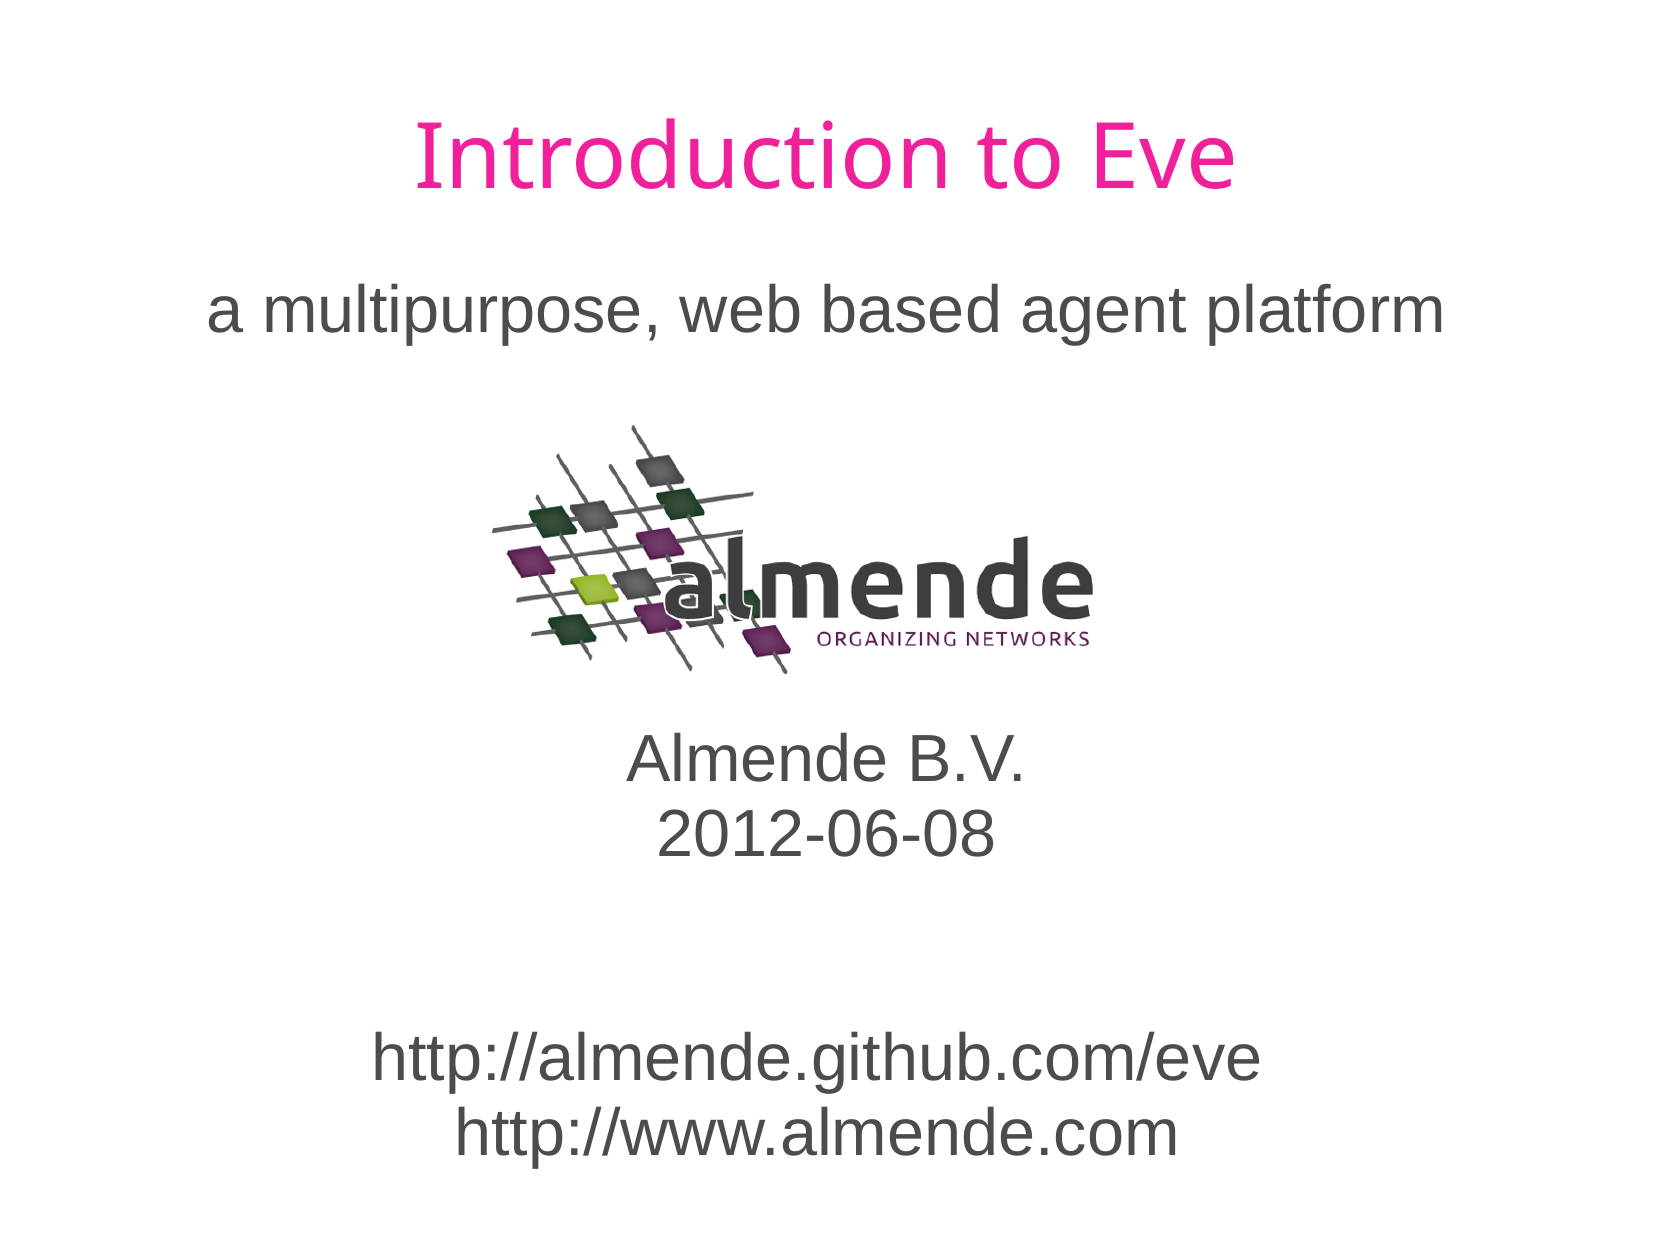

# Introduction to Eve
a multipurpose, web based agent platform
Almende B.V.
2012-06-08
http://almende.github.com/eve
http://www.almende.com